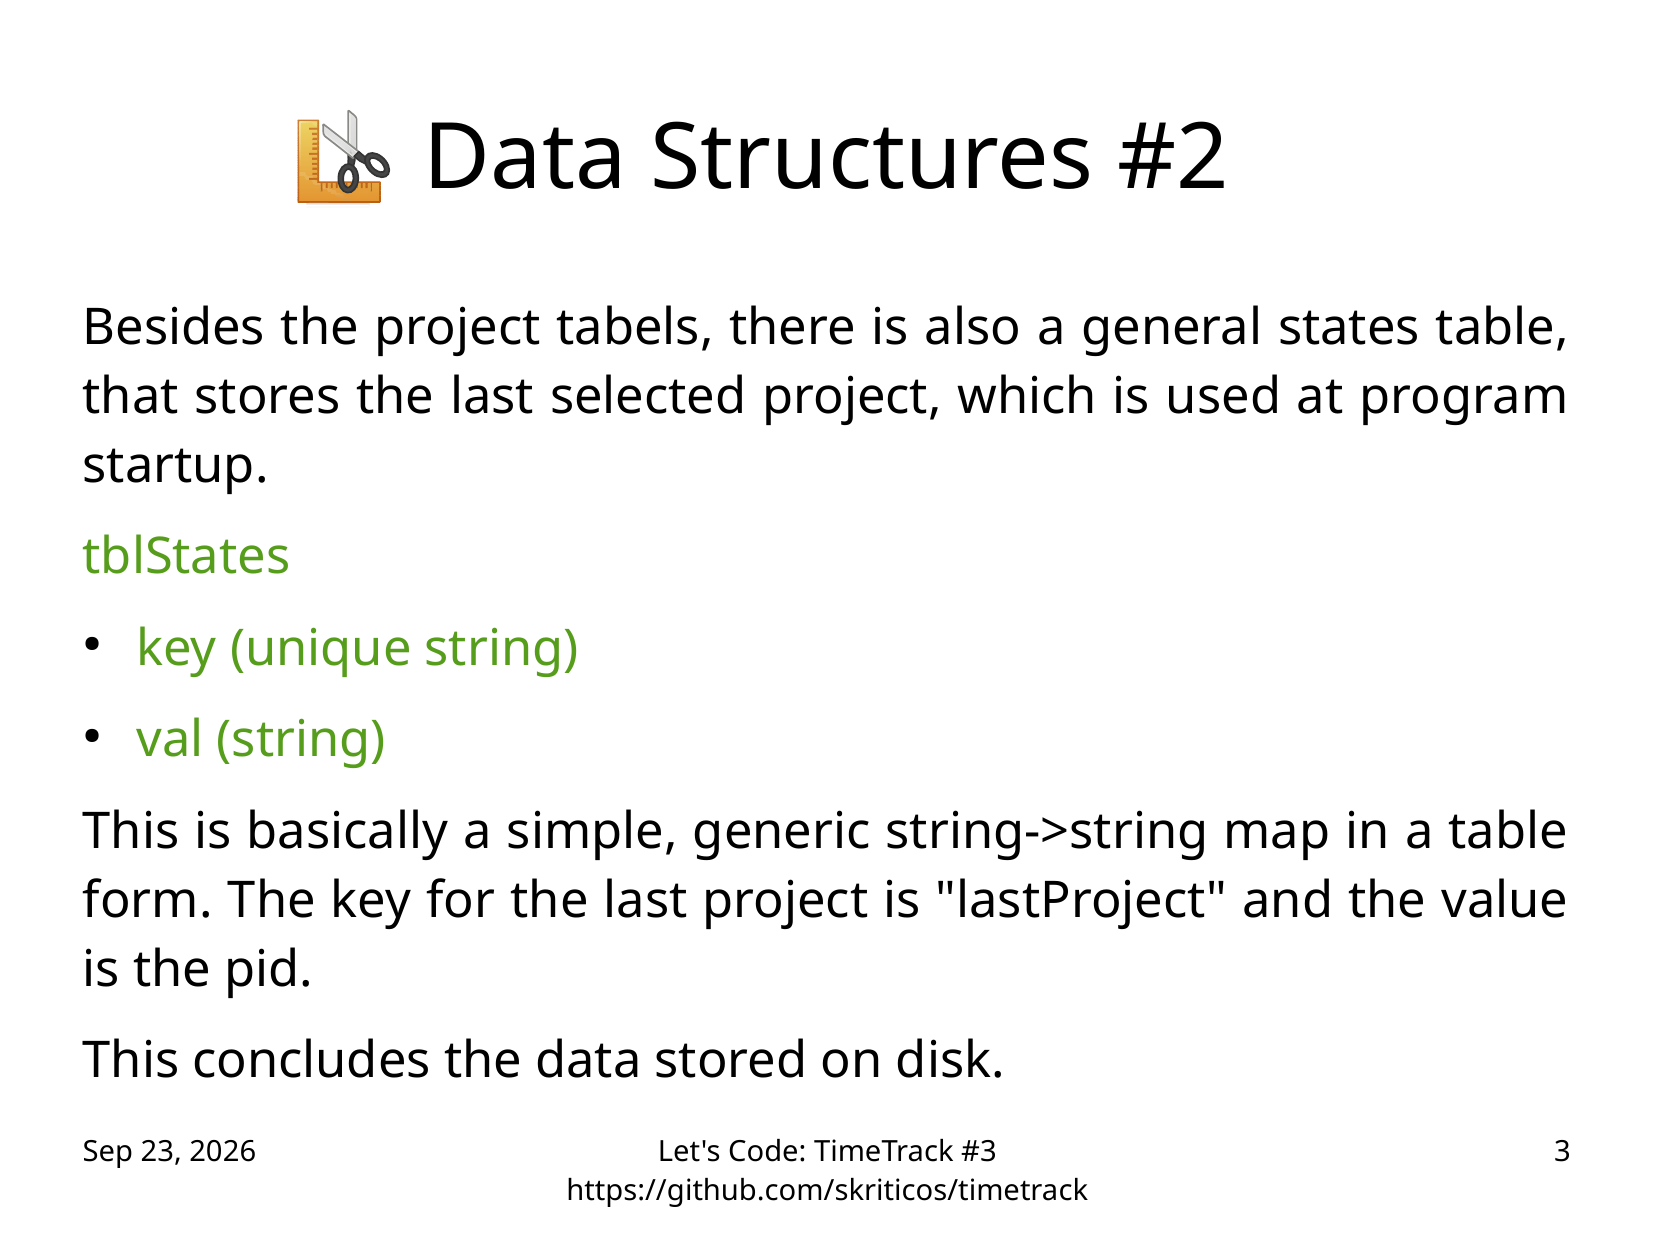

# Data Structures #2
Besides the project tabels, there is also a general states table, that stores the last selected project, which is used at program startup.
tblStates
key (unique string)
val (string)
This is basically a simple, generic string->string map in a table form. The key for the last project is "lastProject" and the value is the pid.
This concludes the data stored on disk.
Let's Code: TimeTrack #1\n https://github.com/skriticos/timetrack
3